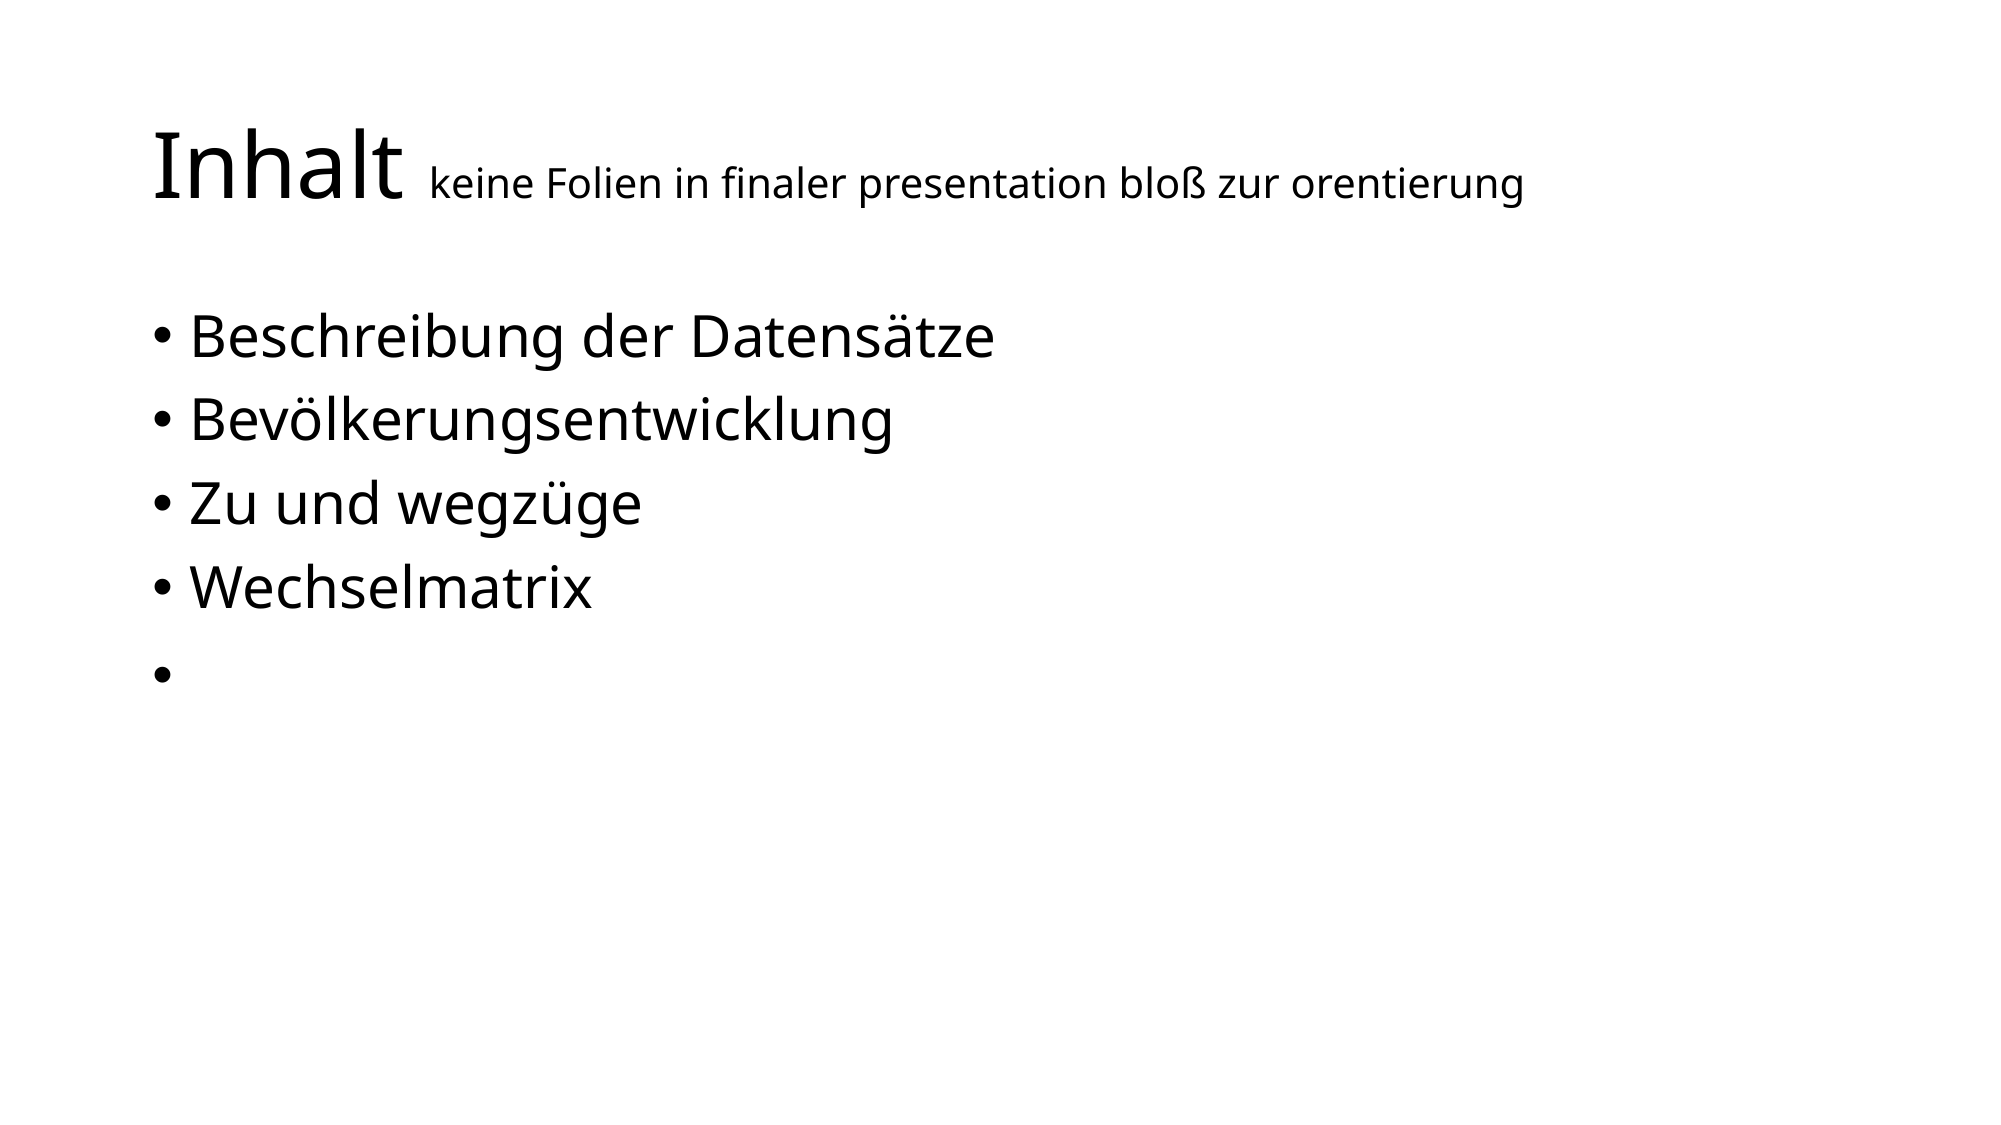

# Inhalt keine Folien in finaler presentation bloß zur orentierung
Beschreibung der Datensätze
Bevölkerungsentwicklung
Zu und wegzüge
Wechselmatrix